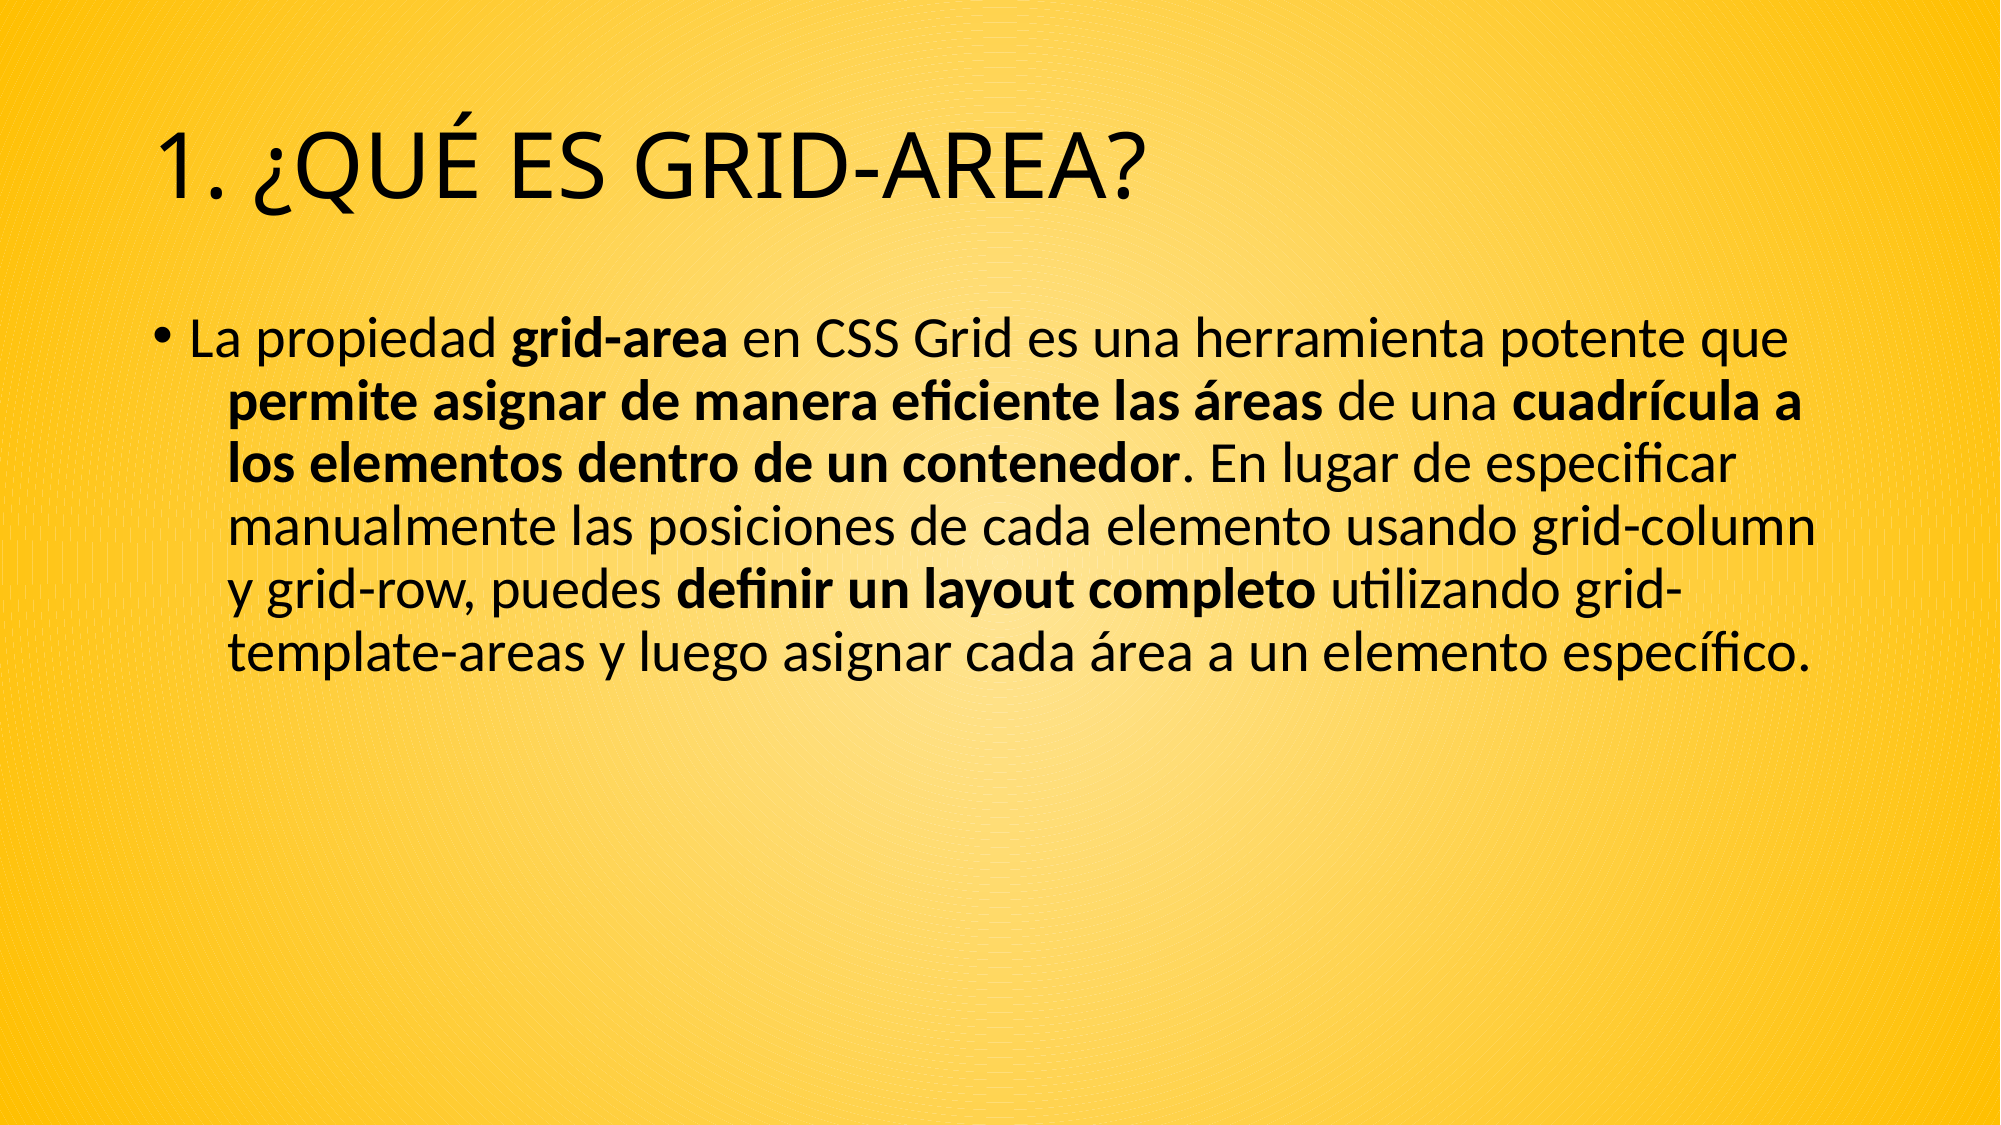

# 1. ¿QUÉ ES GRID-AREA?
La propiedad grid-area en CSS Grid es una herramienta potente que permite asignar de manera eficiente las áreas de una cuadrícula a los elementos dentro de un contenedor. En lugar de especificar manualmente las posiciones de cada elemento usando grid-column y grid-row, puedes definir un layout completo utilizando grid-template-areas y luego asignar cada área a un elemento específico.